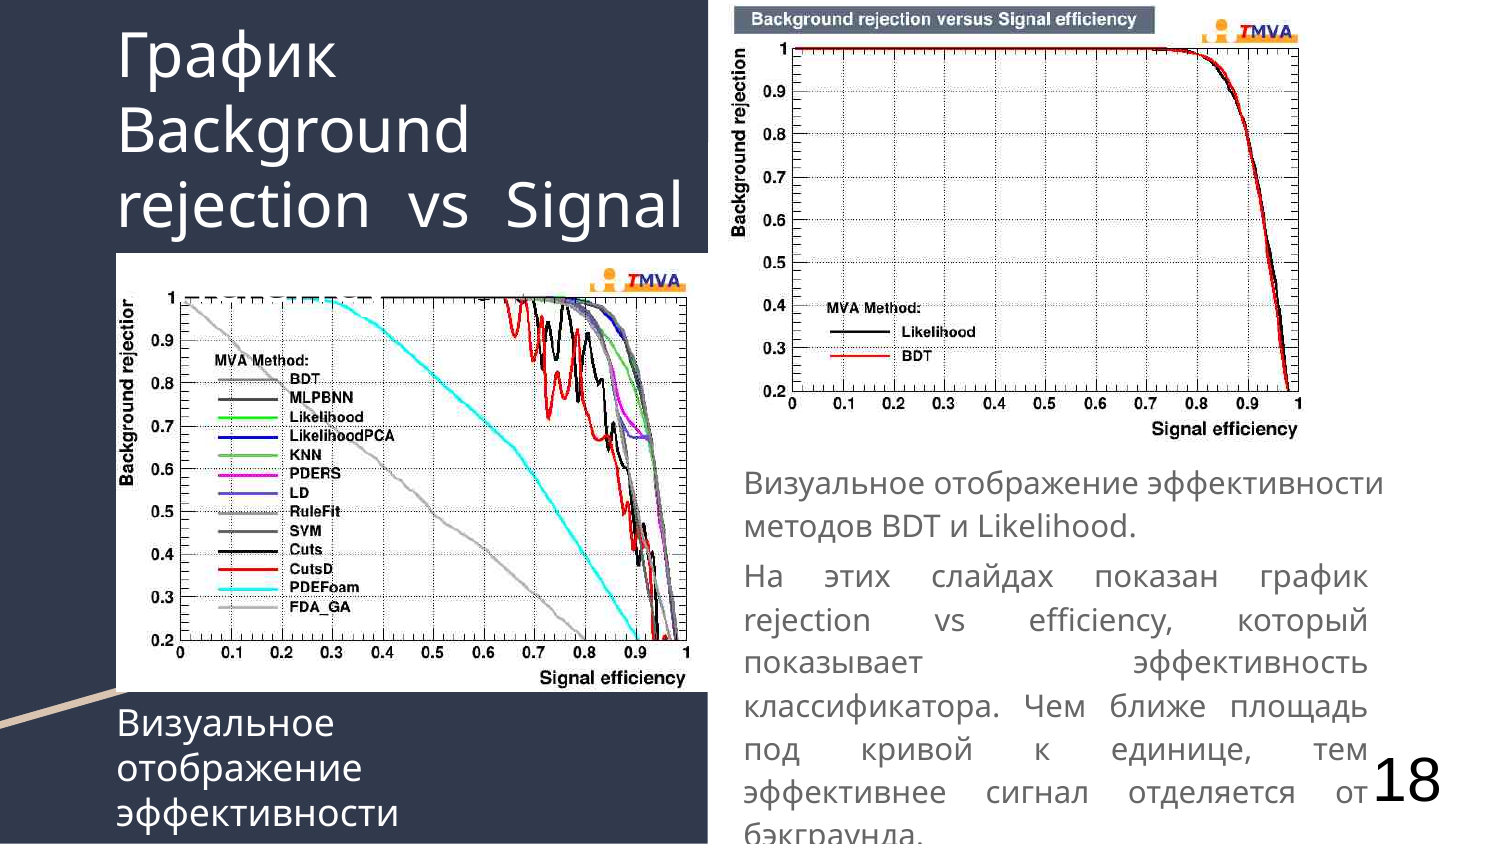

График Background rejection vs Signal efficiency
Визуальное отображение эффективности методов BDT и Likelihood.
На этих слайдах показан график rejection vs efficiency, который показывает эффективность классификатора. Чем ближе площадь под кривой к единице, тем эффективнее сигнал отделяется от бэкграунда.
# Визуальное отображение эффективности методов в скрипте
18